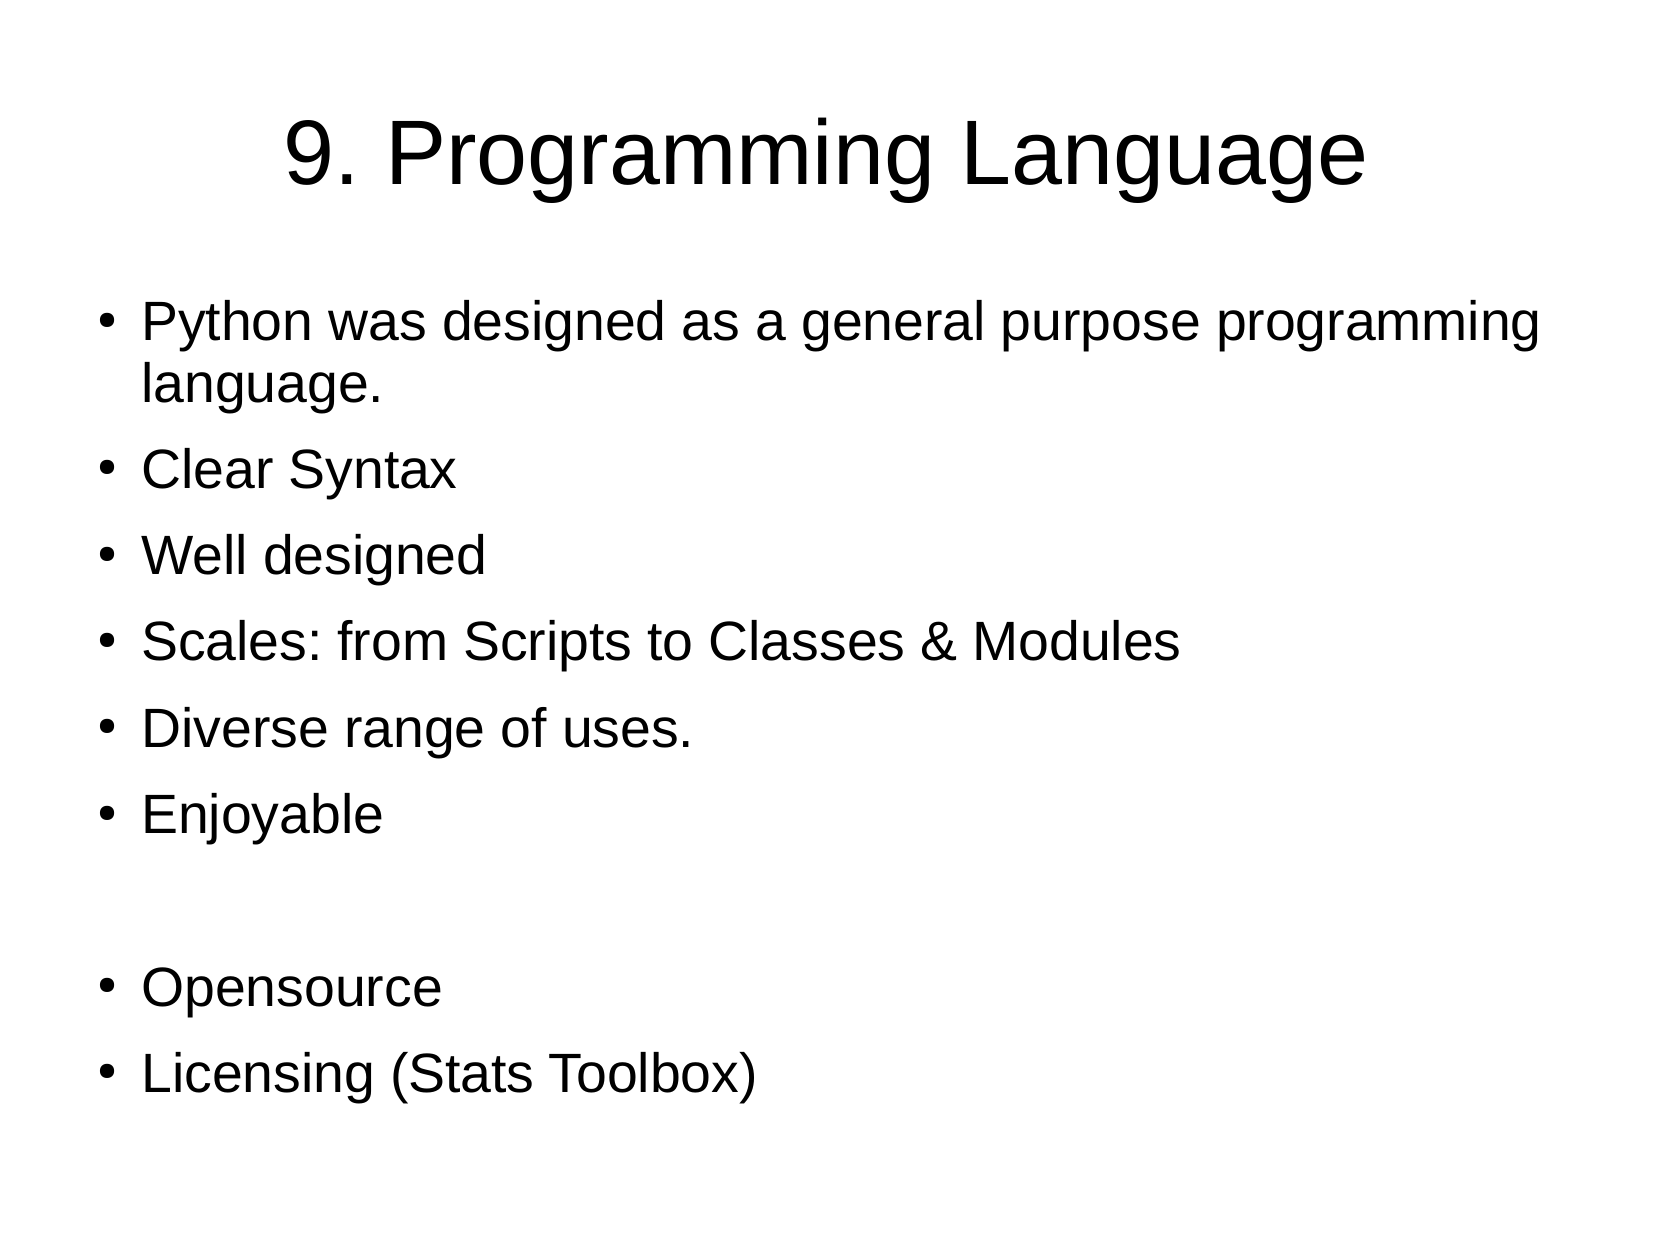

# 9. Programming Language
Python was designed as a general purpose programming language.
Clear Syntax
Well designed
Scales: from Scripts to Classes & Modules
Diverse range of uses.
Enjoyable
Opensource
Licensing (Stats Toolbox)